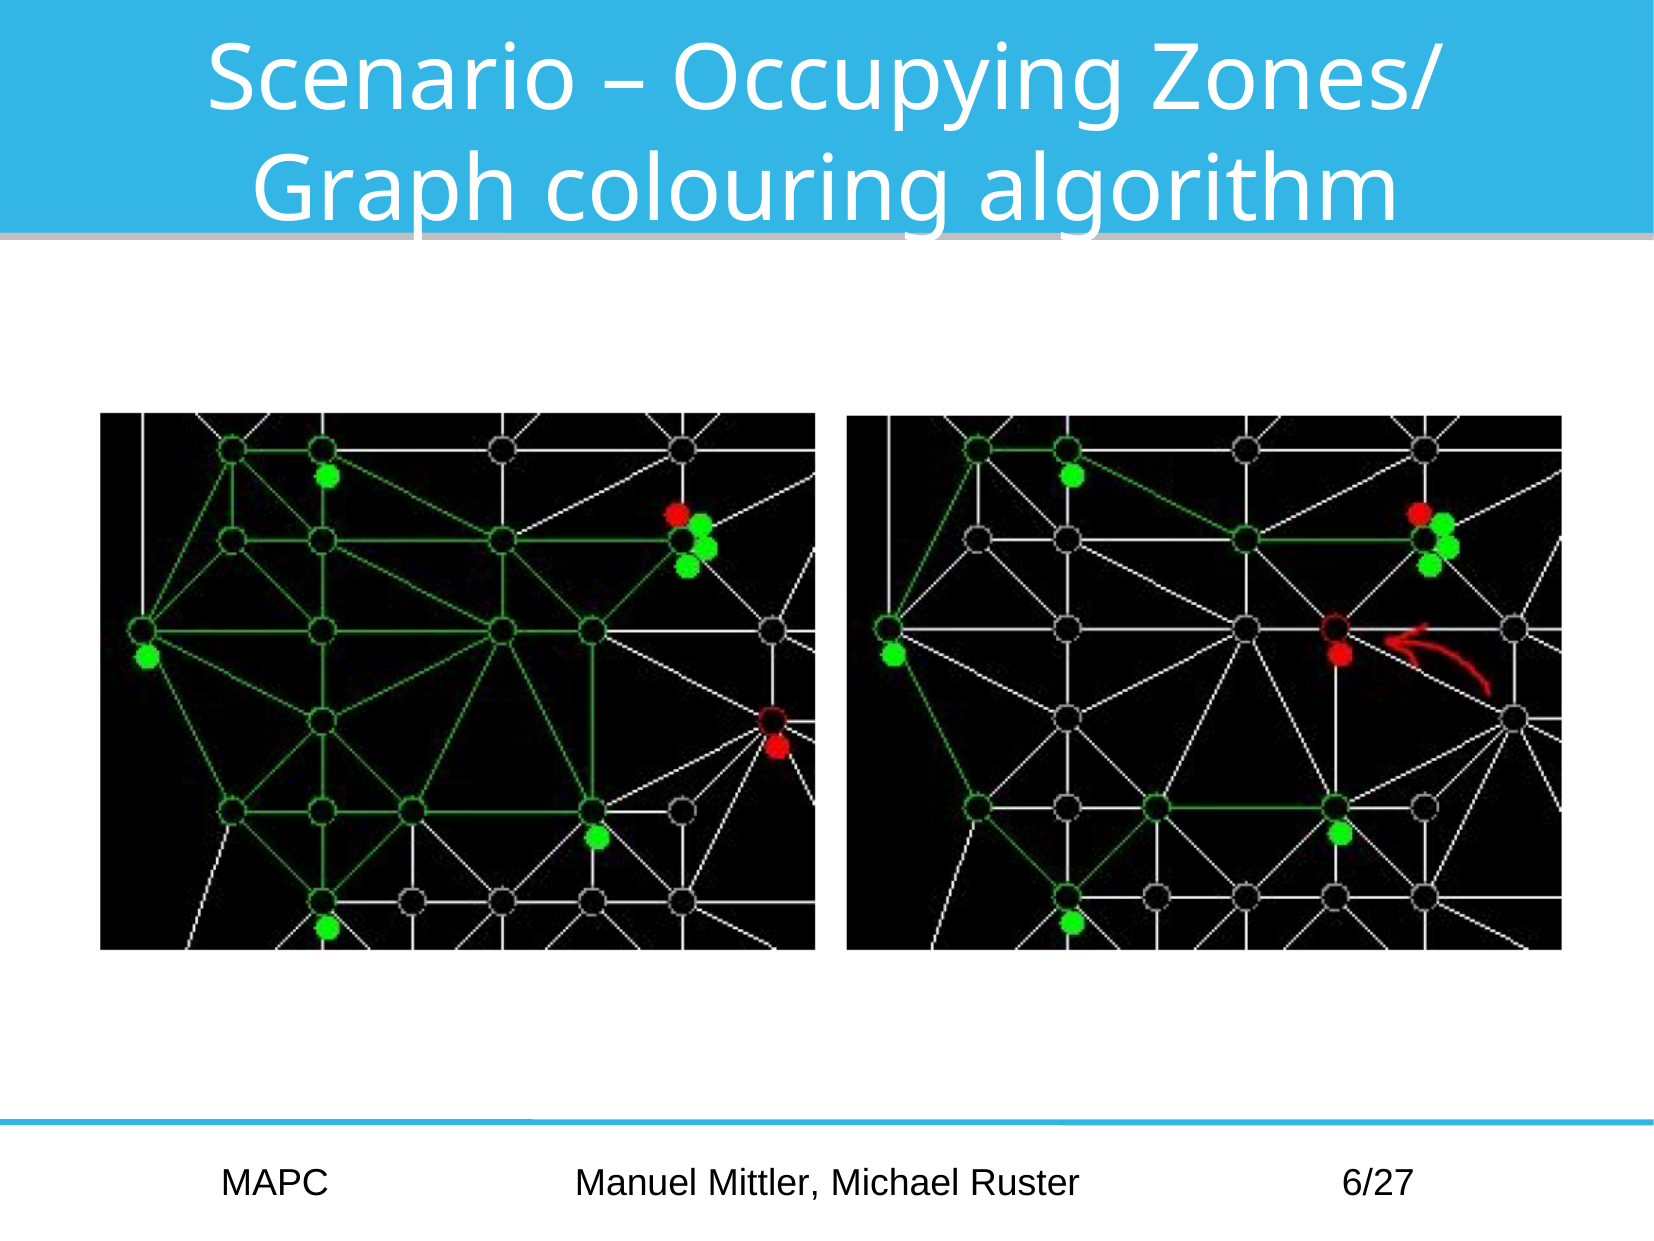

# Scenario – Occupying Zones/ Graph colouring algorithm
6